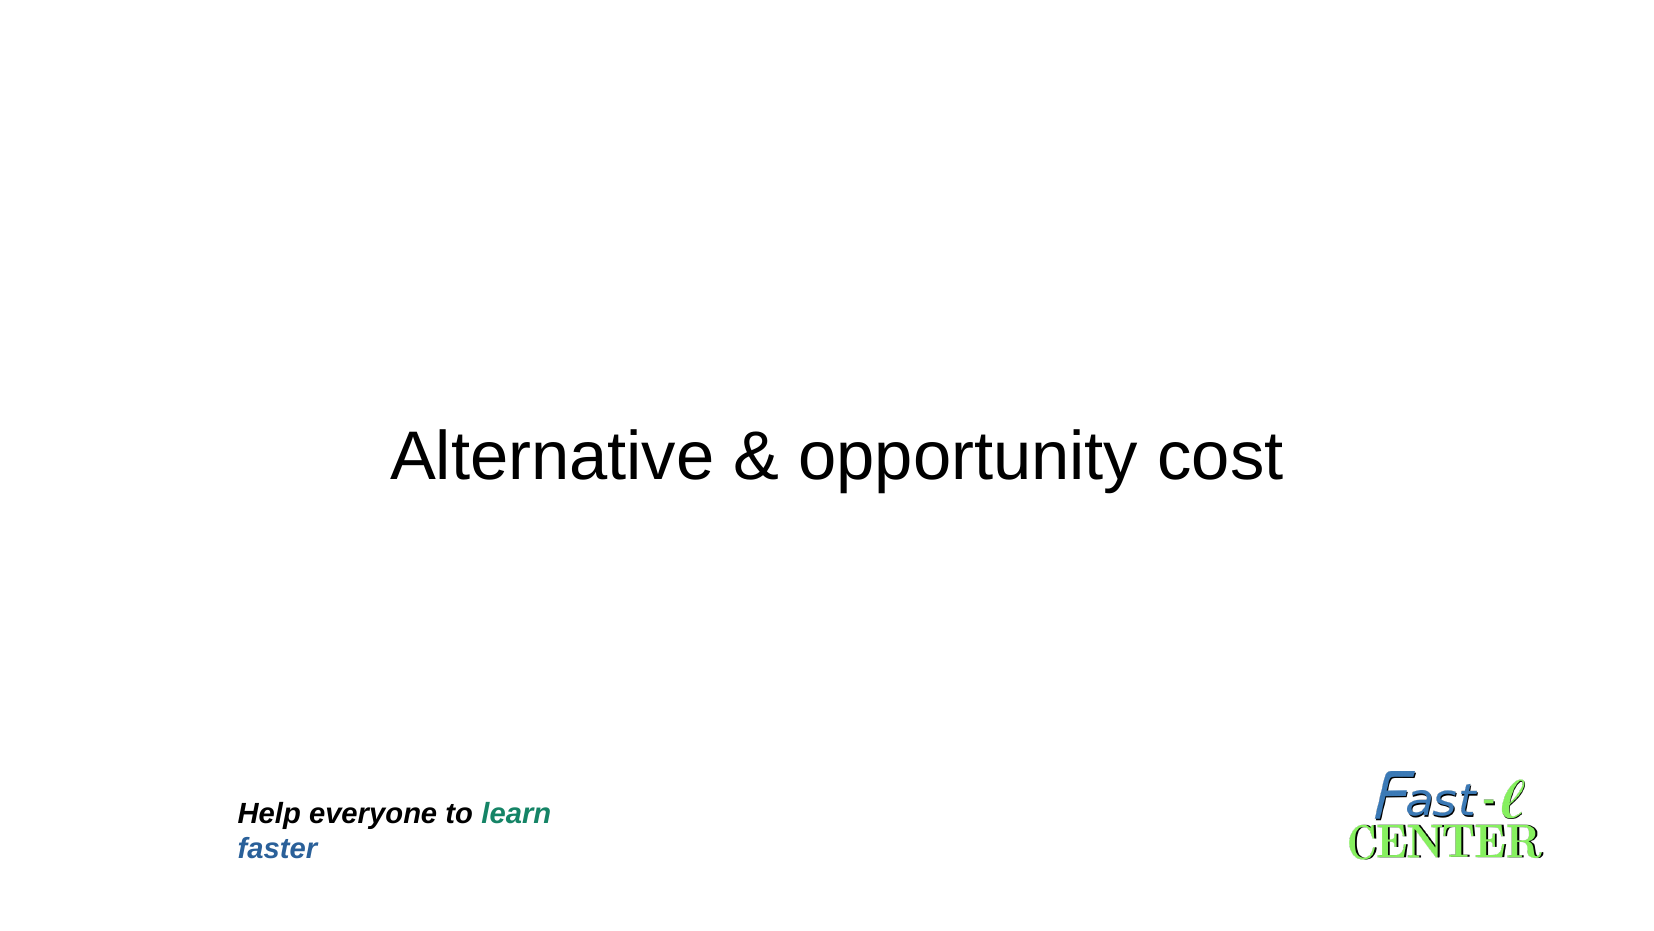

Alternative & opportunity cost
Help everyone to learn faster